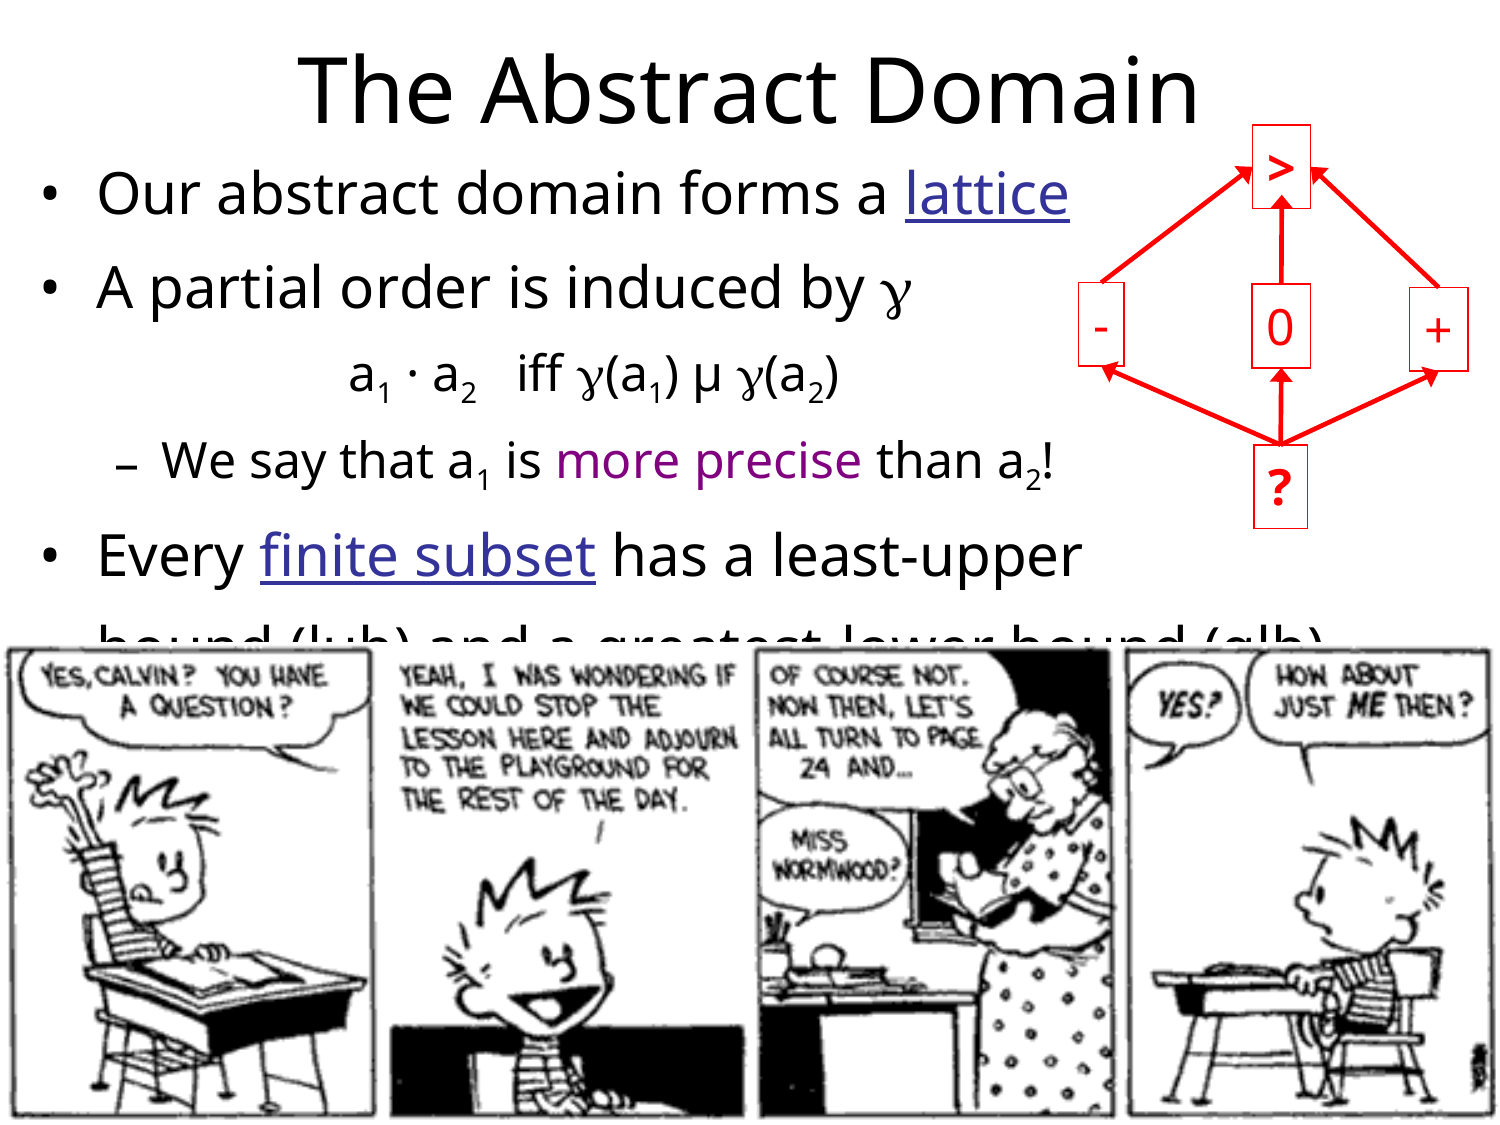

# The Abstract Domain
>
Our abstract domain forms a lattice
A partial order is induced by 
 a1 · a2 iff (a1) µ (a2)
We say that a1 is more precise than a2!
Every finite subset has a least-upper
	bound (lub) and a greatest-lower bound (glb)
-
0
+
?
21